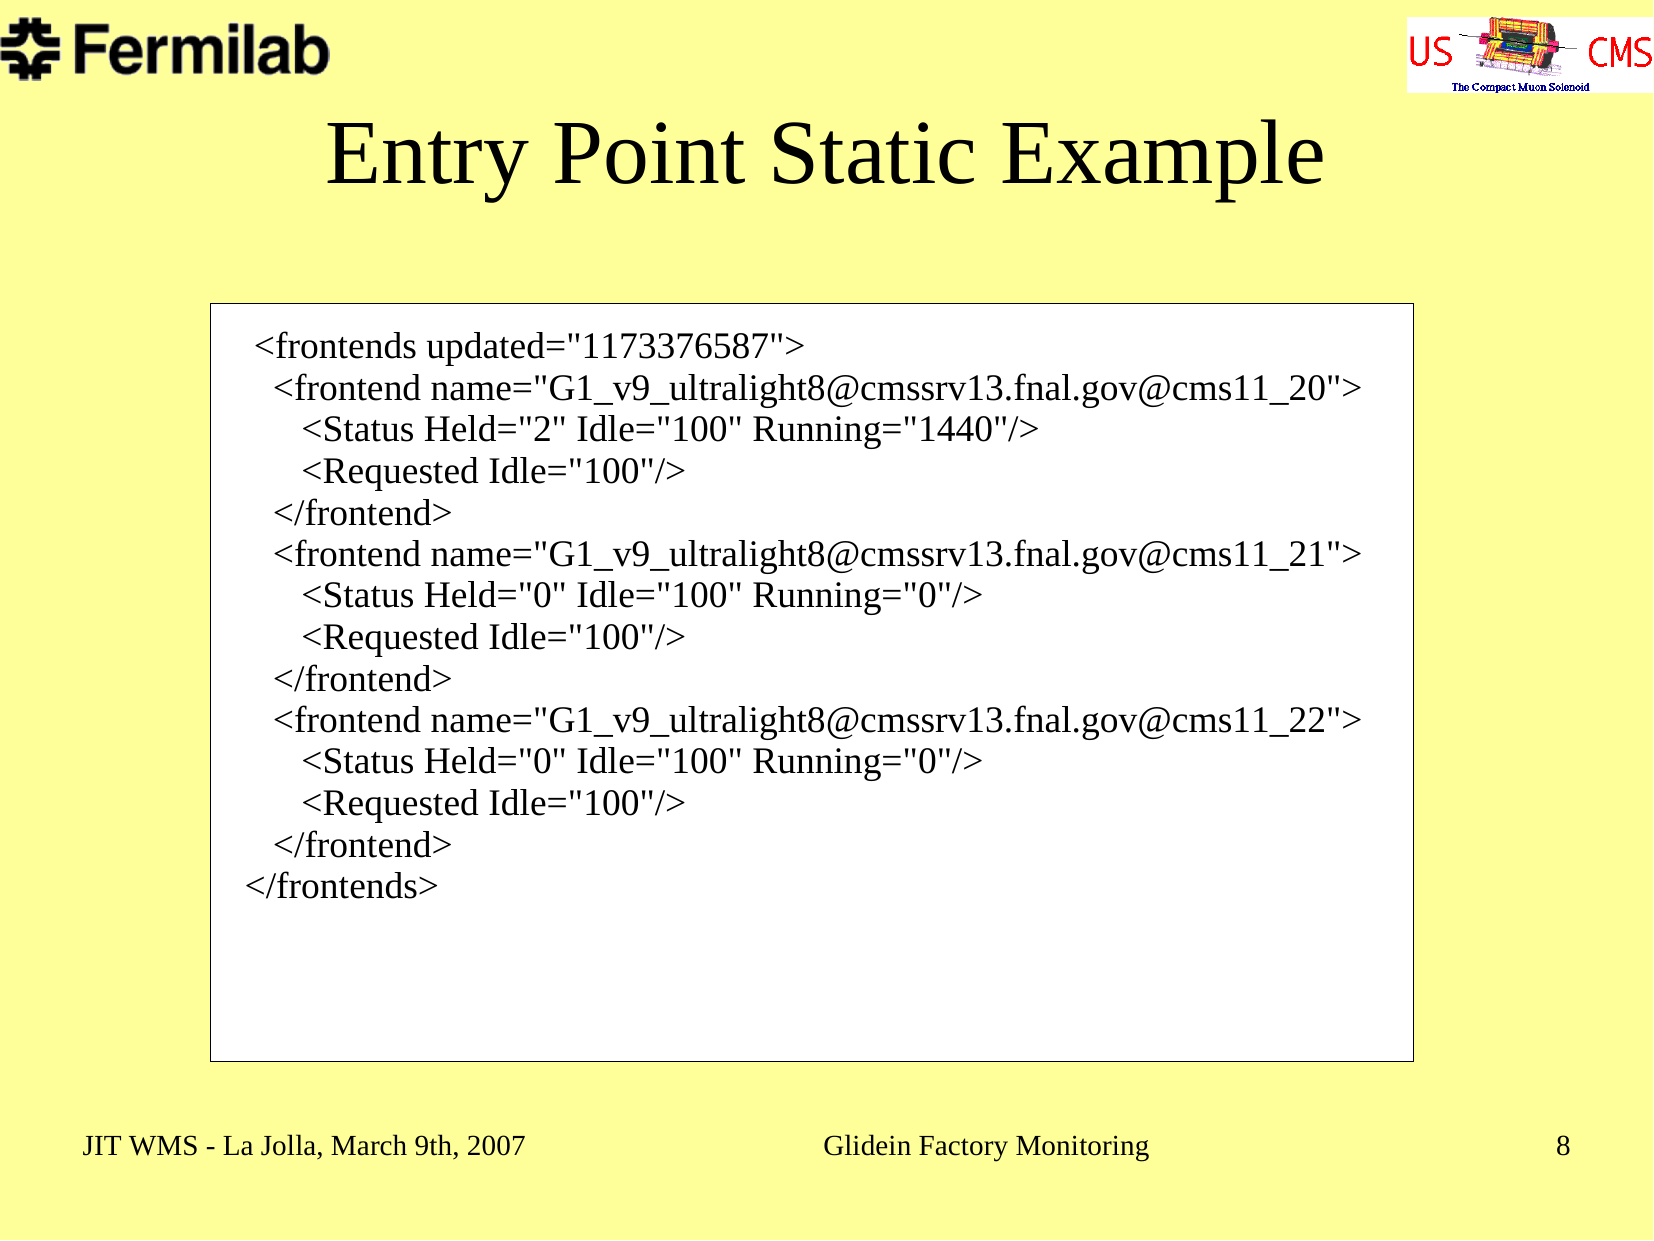

# Entry Point Static Example
 <frontends updated="1173376587">
 <frontend name="G1_v9_ultralight8@cmssrv13.fnal.gov@cms11_20">
 <Status Held="2" Idle="100" Running="1440"/>
 <Requested Idle="100"/>
 </frontend>
 <frontend name="G1_v9_ultralight8@cmssrv13.fnal.gov@cms11_21">
 <Status Held="0" Idle="100" Running="0"/>
 <Requested Idle="100"/>
 </frontend>
 <frontend name="G1_v9_ultralight8@cmssrv13.fnal.gov@cms11_22">
 <Status Held="0" Idle="100" Running="0"/>
 <Requested Idle="100"/>
 </frontend>
</frontends>
JIT WMS - La Jolla, March 9th, 2007
Glidein Factory Monitoring
8